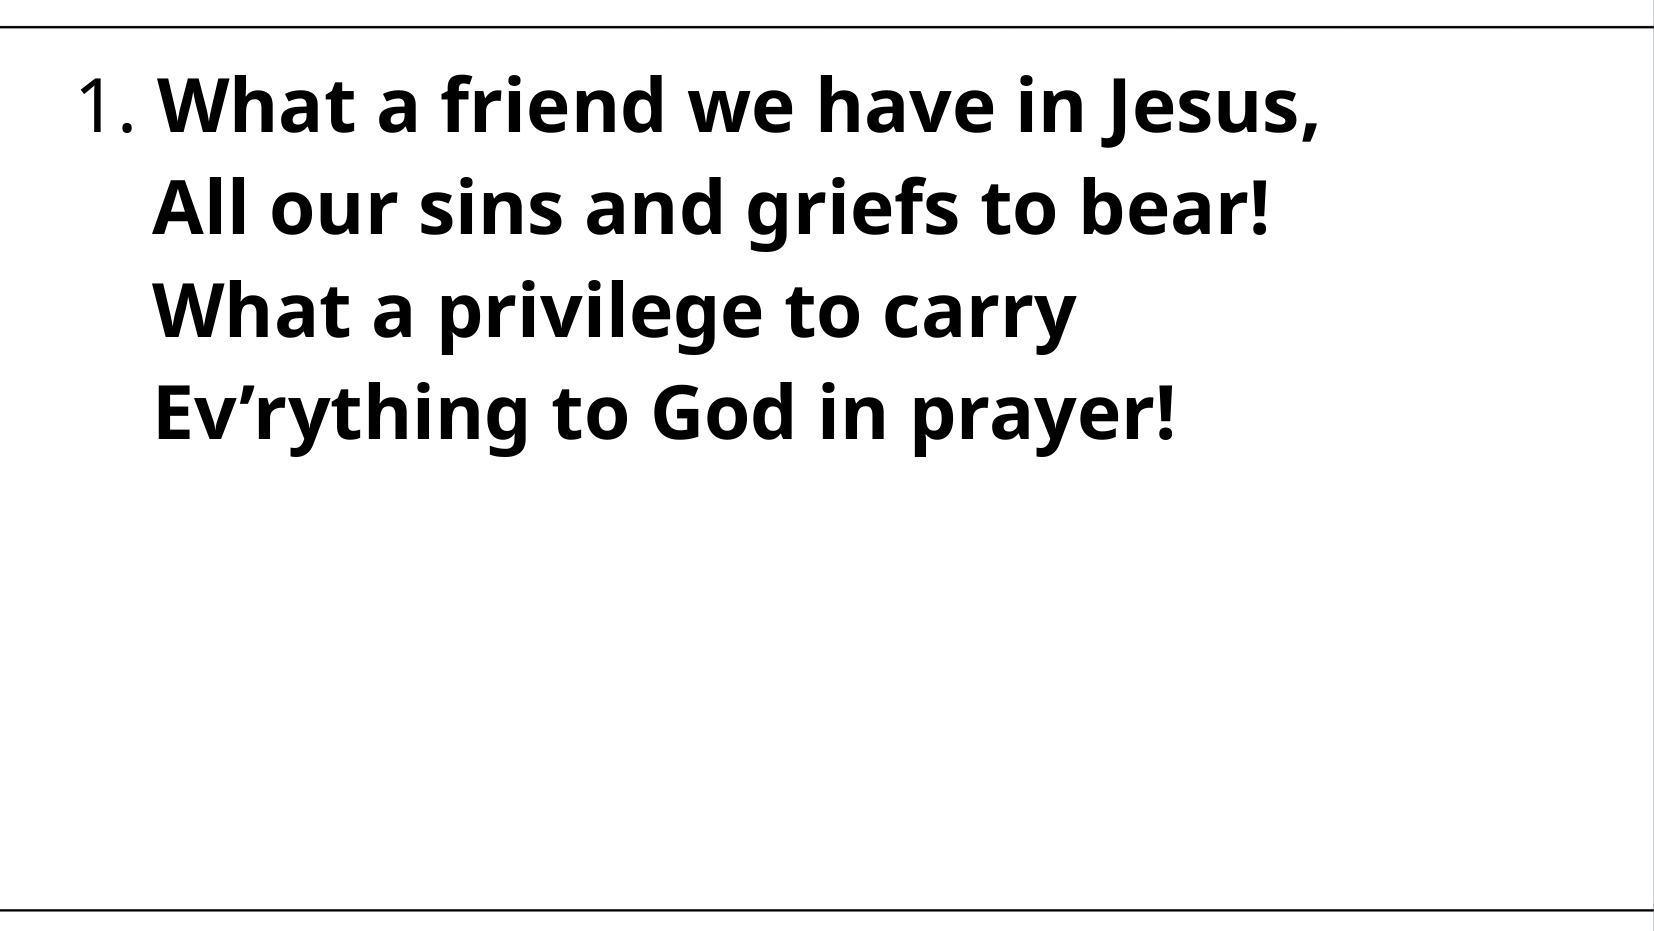

1. What a friend we have in Jesus,
 All our sins and griefs to bear!
 What a privilege to carry
 Ev’rything to God in prayer!